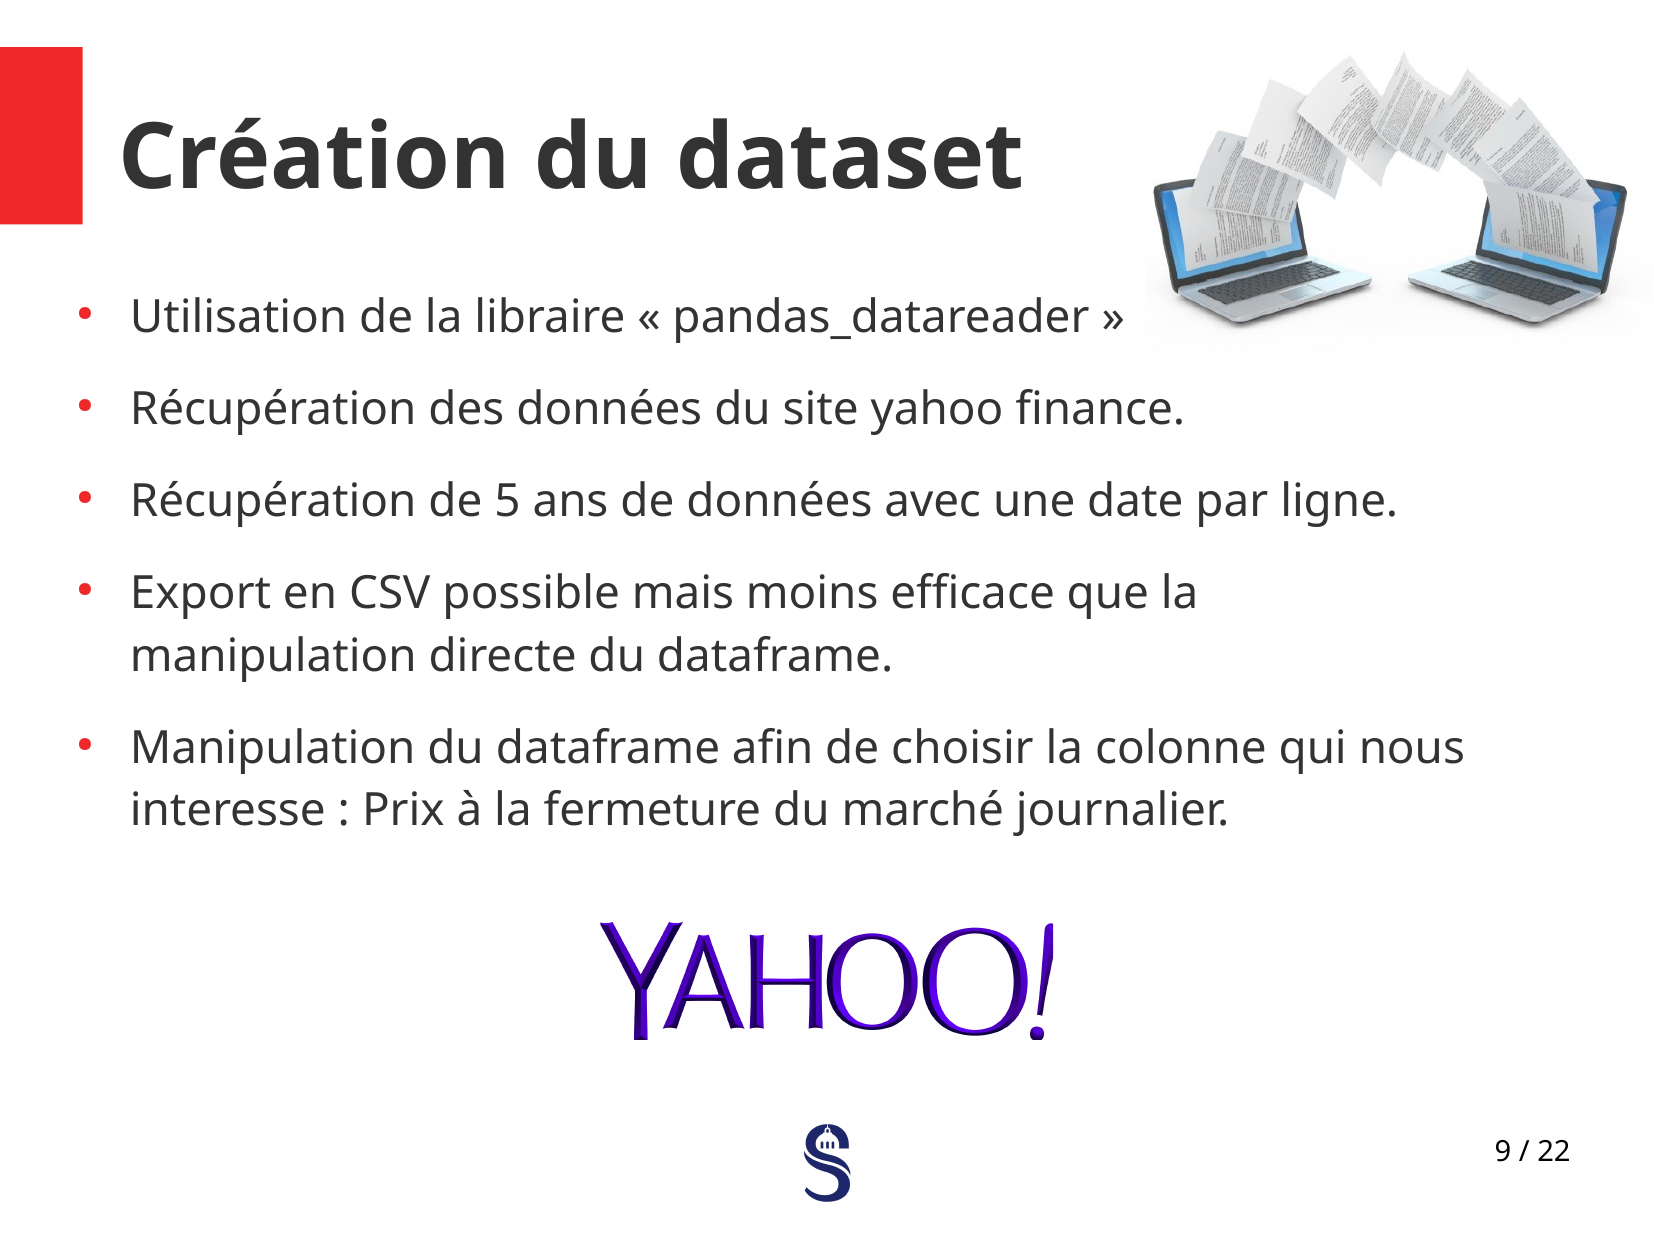

# Création du dataset
Utilisation de la libraire « pandas_datareader »
Récupération des données du site yahoo finance.
Récupération de 5 ans de données avec une date par ligne.
Export en CSV possible mais moins efficace que la manipulation directe du dataframe.
Manipulation du dataframe afin de choisir la colonne qui nous interesse : Prix à la fermeture du marché journalier.
9